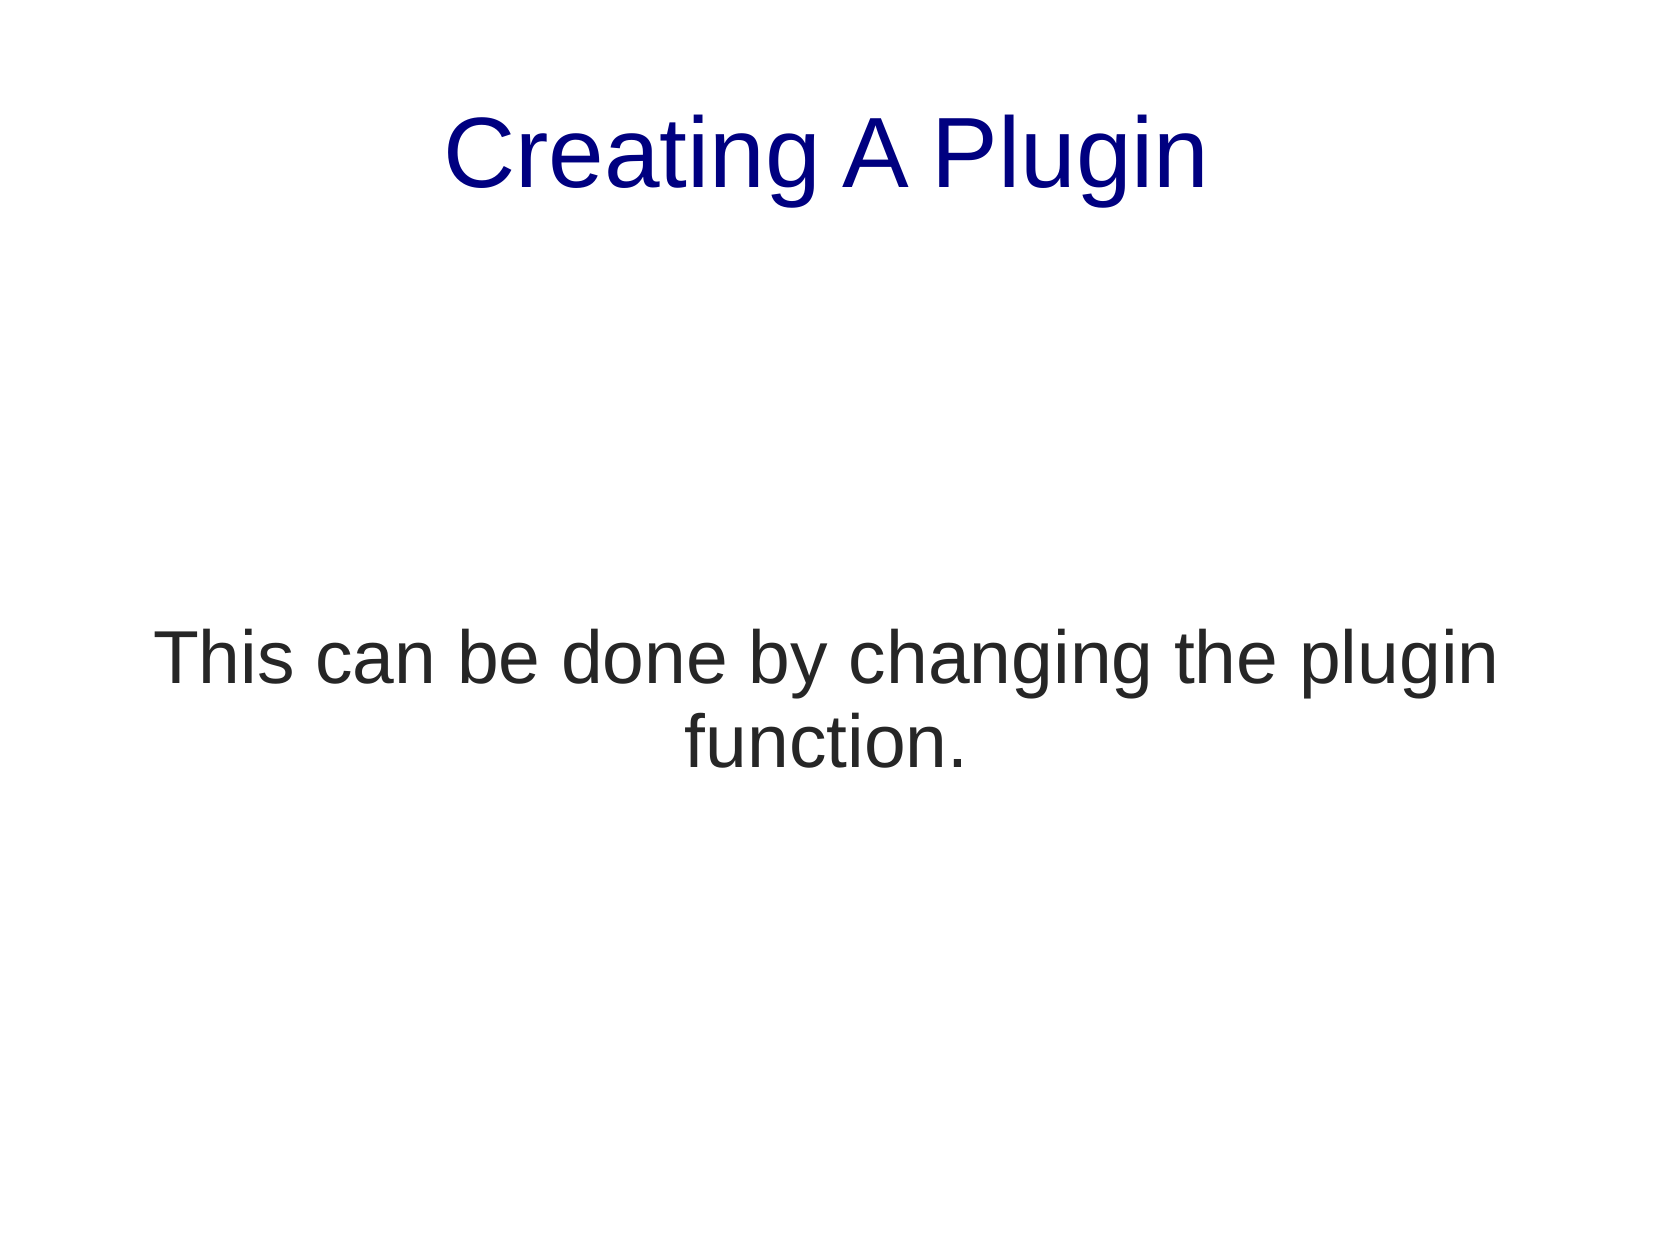

# Creating A Plugin
This can be done by changing the plugin function.